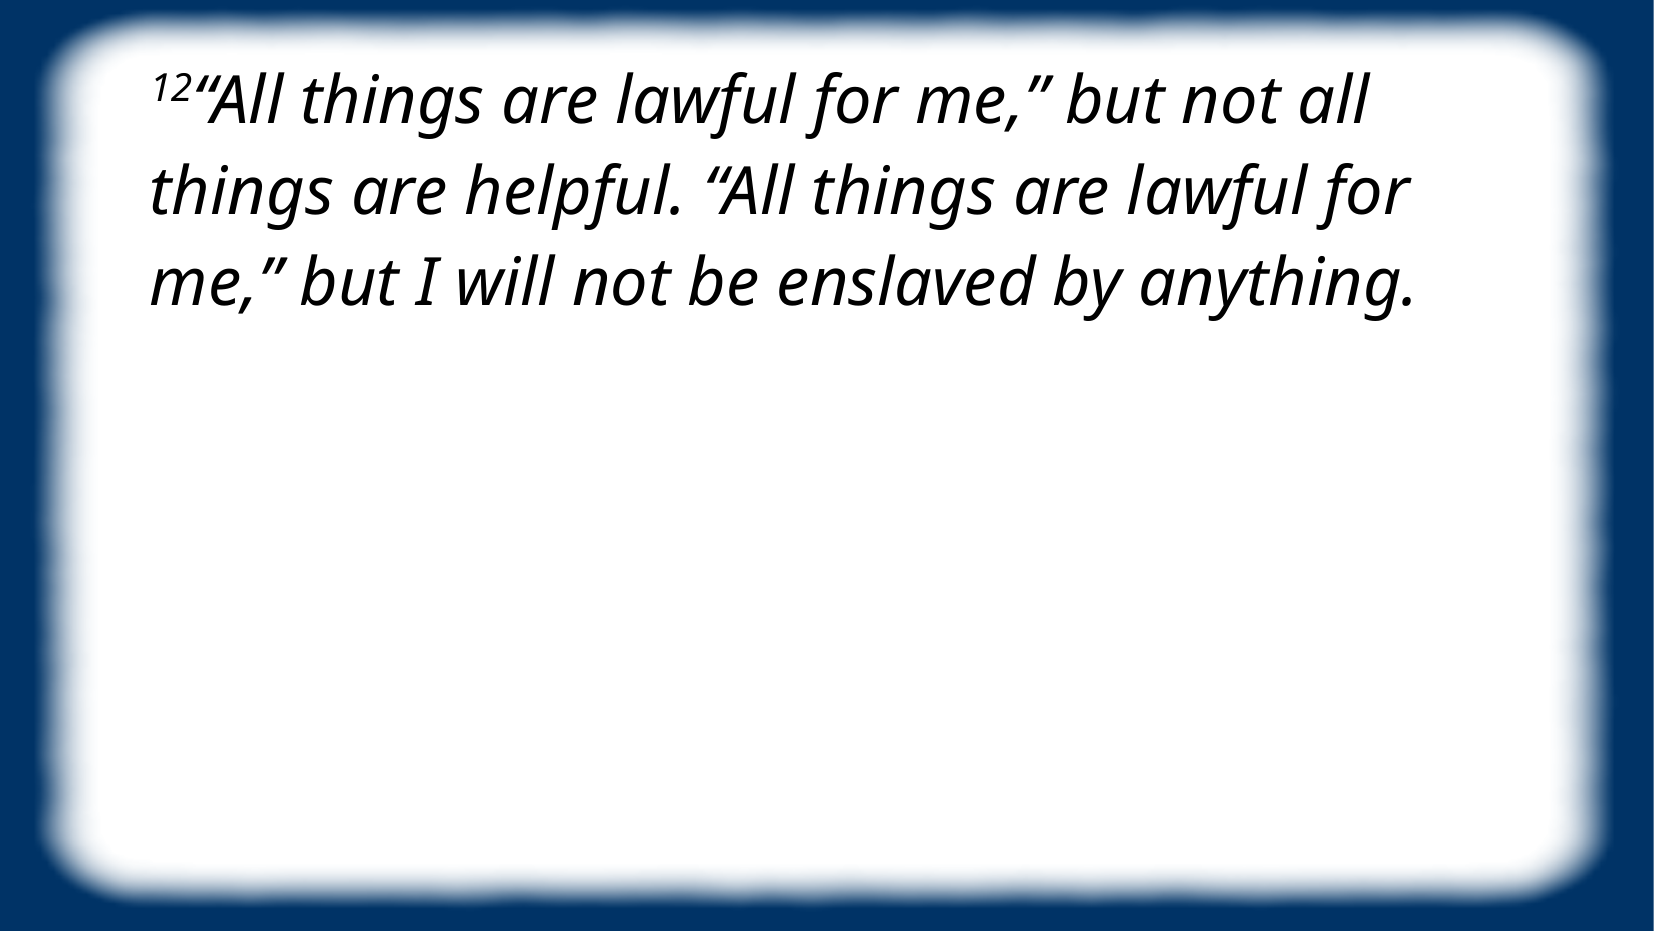

12“All things are lawful for me,” but not all things are helpful. “All things are lawful for me,” but I will not be enslaved by anything.